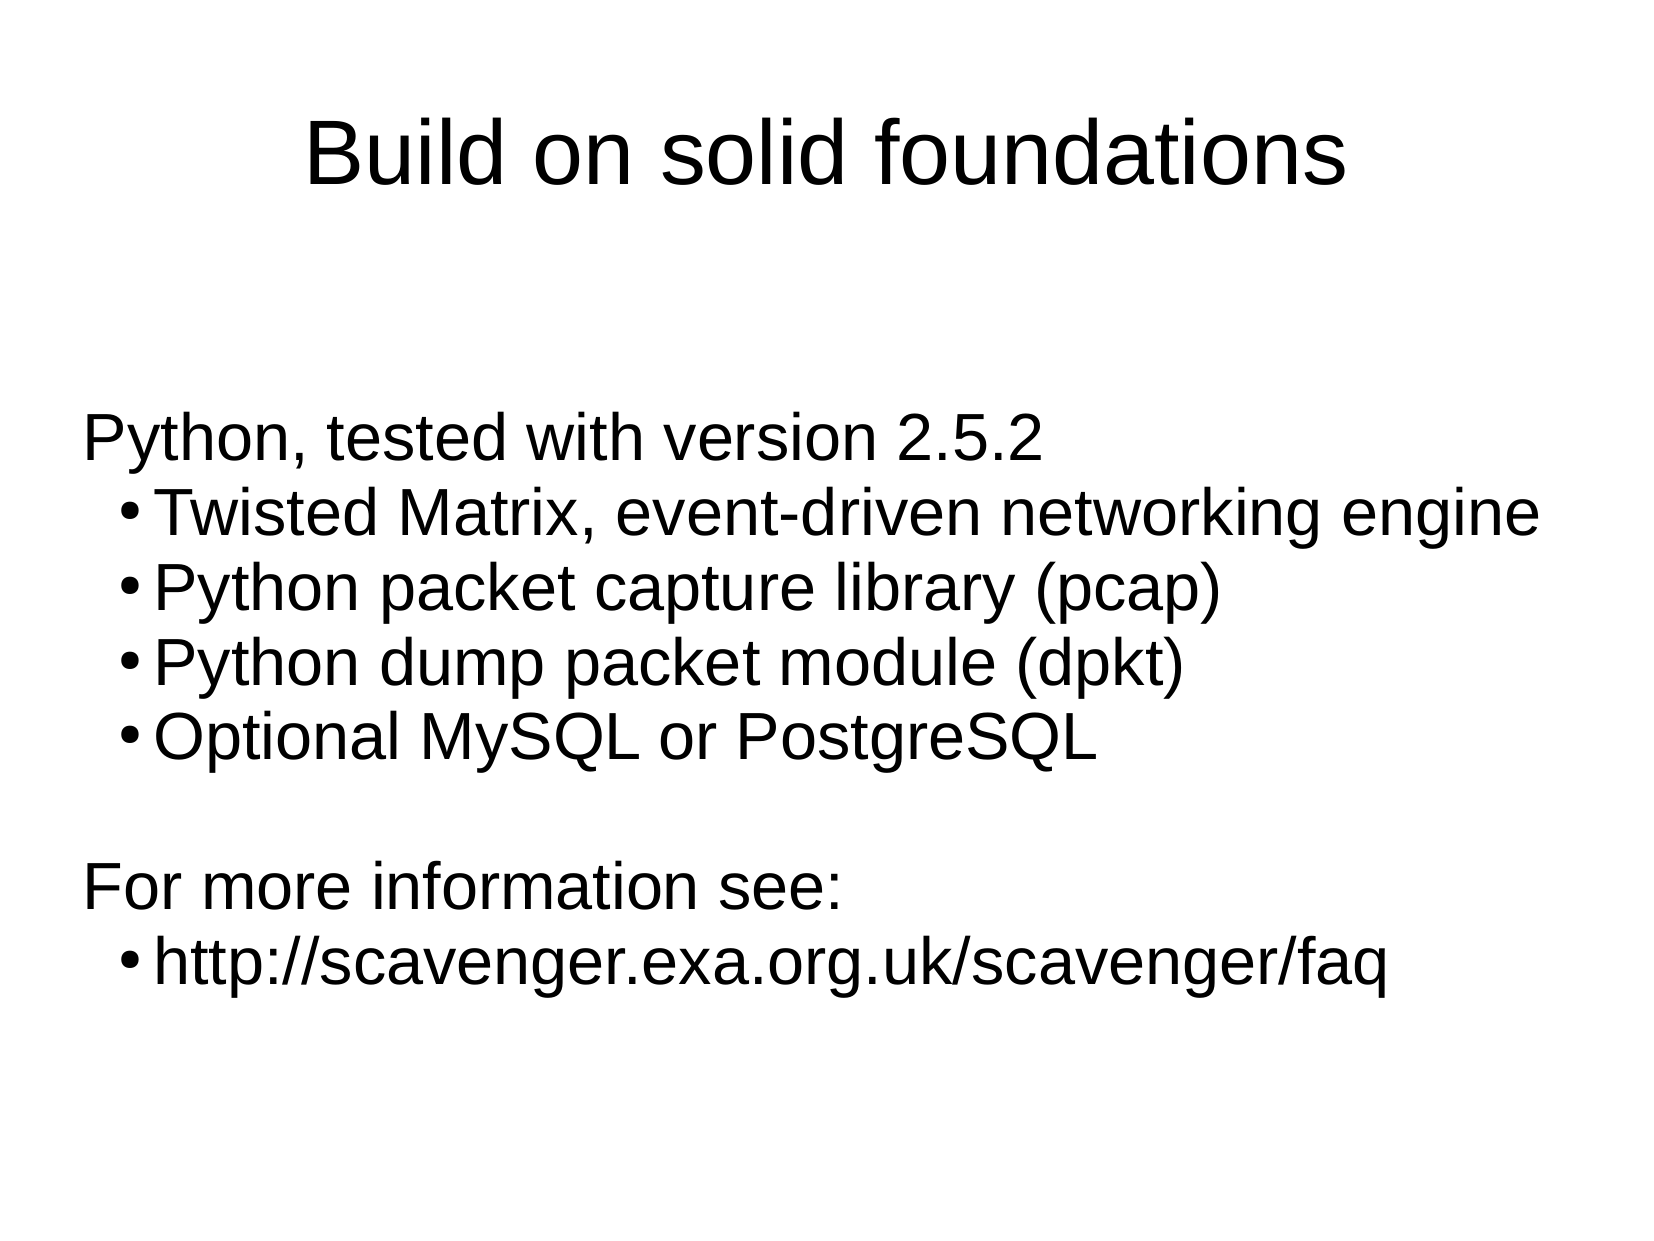

# Build on solid foundations
Python, tested with version 2.5.2
Twisted Matrix, event-driven networking engine
Python packet capture library (pcap)
Python dump packet module (dpkt)
Optional MySQL or PostgreSQL
For more information see:
http://scavenger.exa.org.uk/scavenger/faq